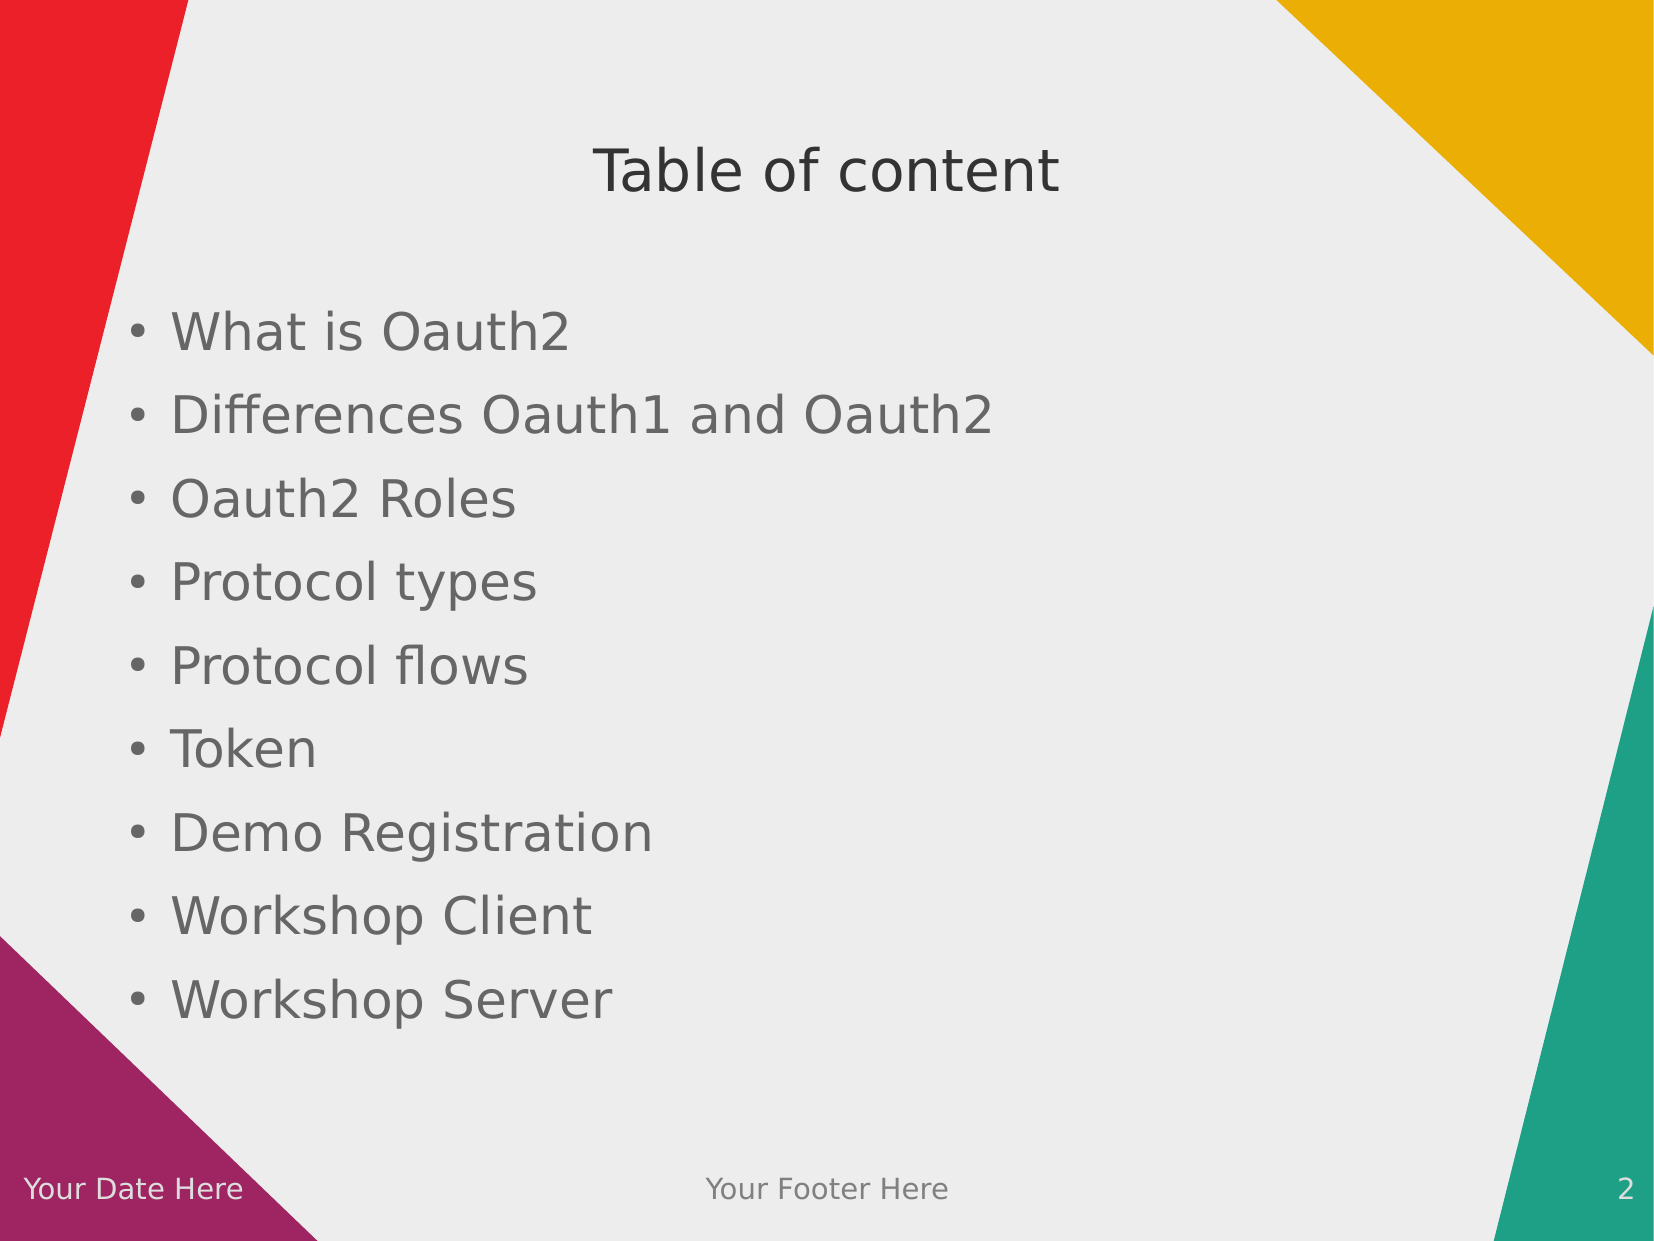

# Table of content
What is Oauth2
Differences Oauth1 and Oauth2
Oauth2 Roles
Protocol types
Protocol flows
Token
Demo Registration
Workshop Client
Workshop Server
Your Date Here
Your Footer Here
2